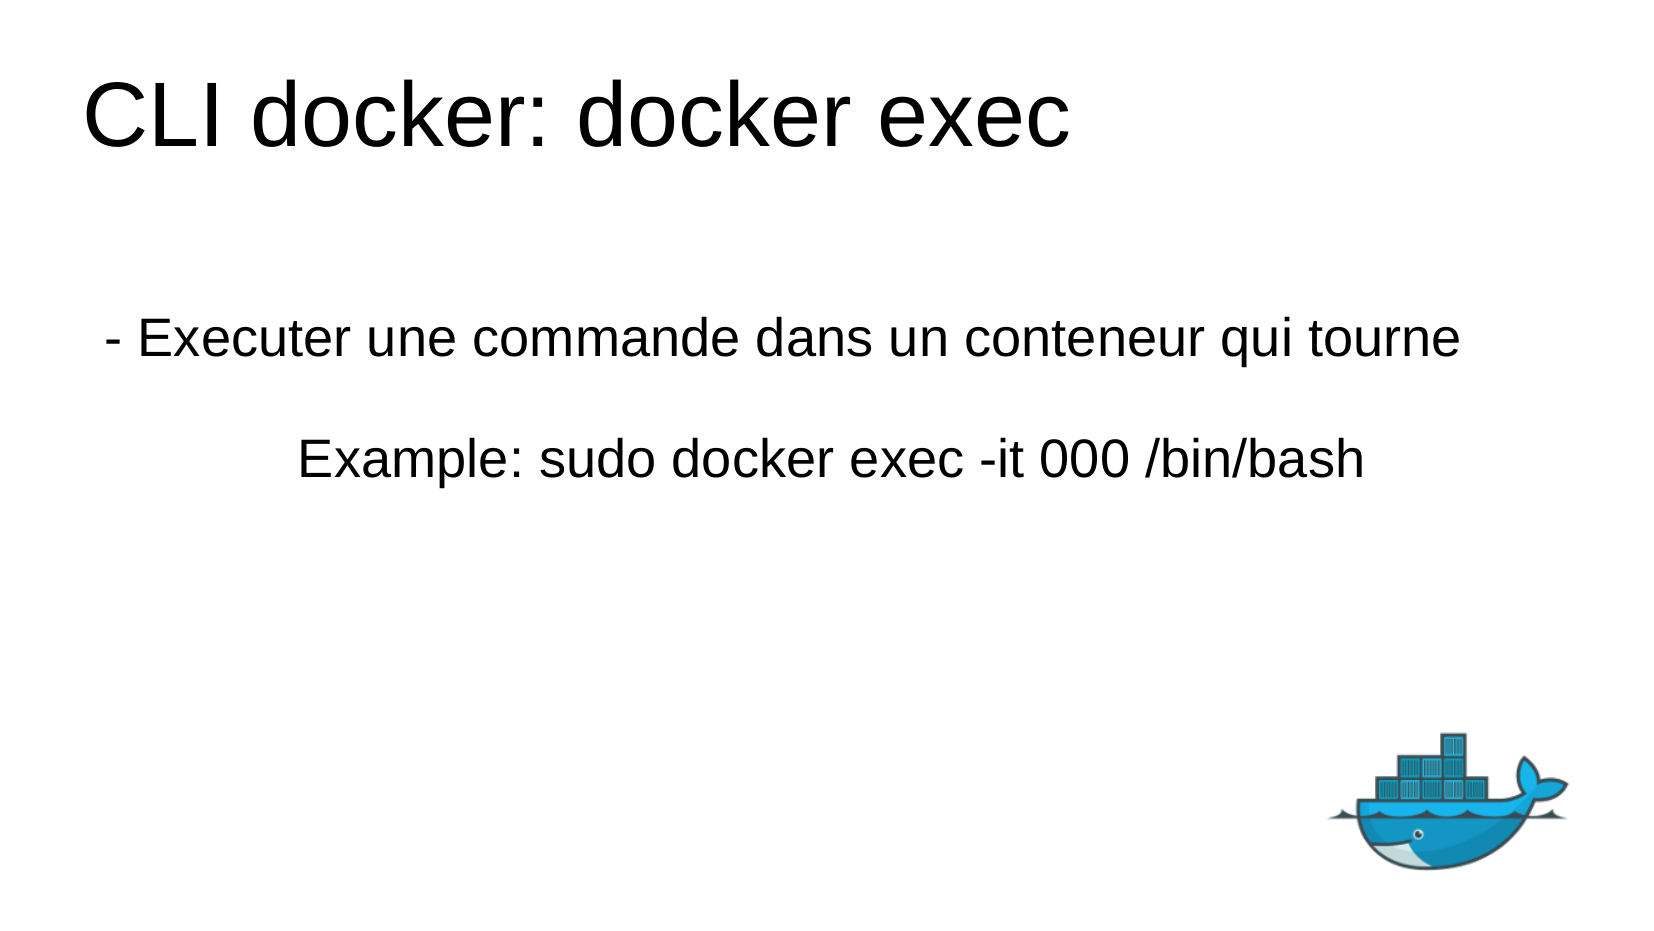

# CLI docker: docker exec
- Executer une commande dans un conteneur qui tourne
Example: sudo docker exec -it 000 /bin/bash